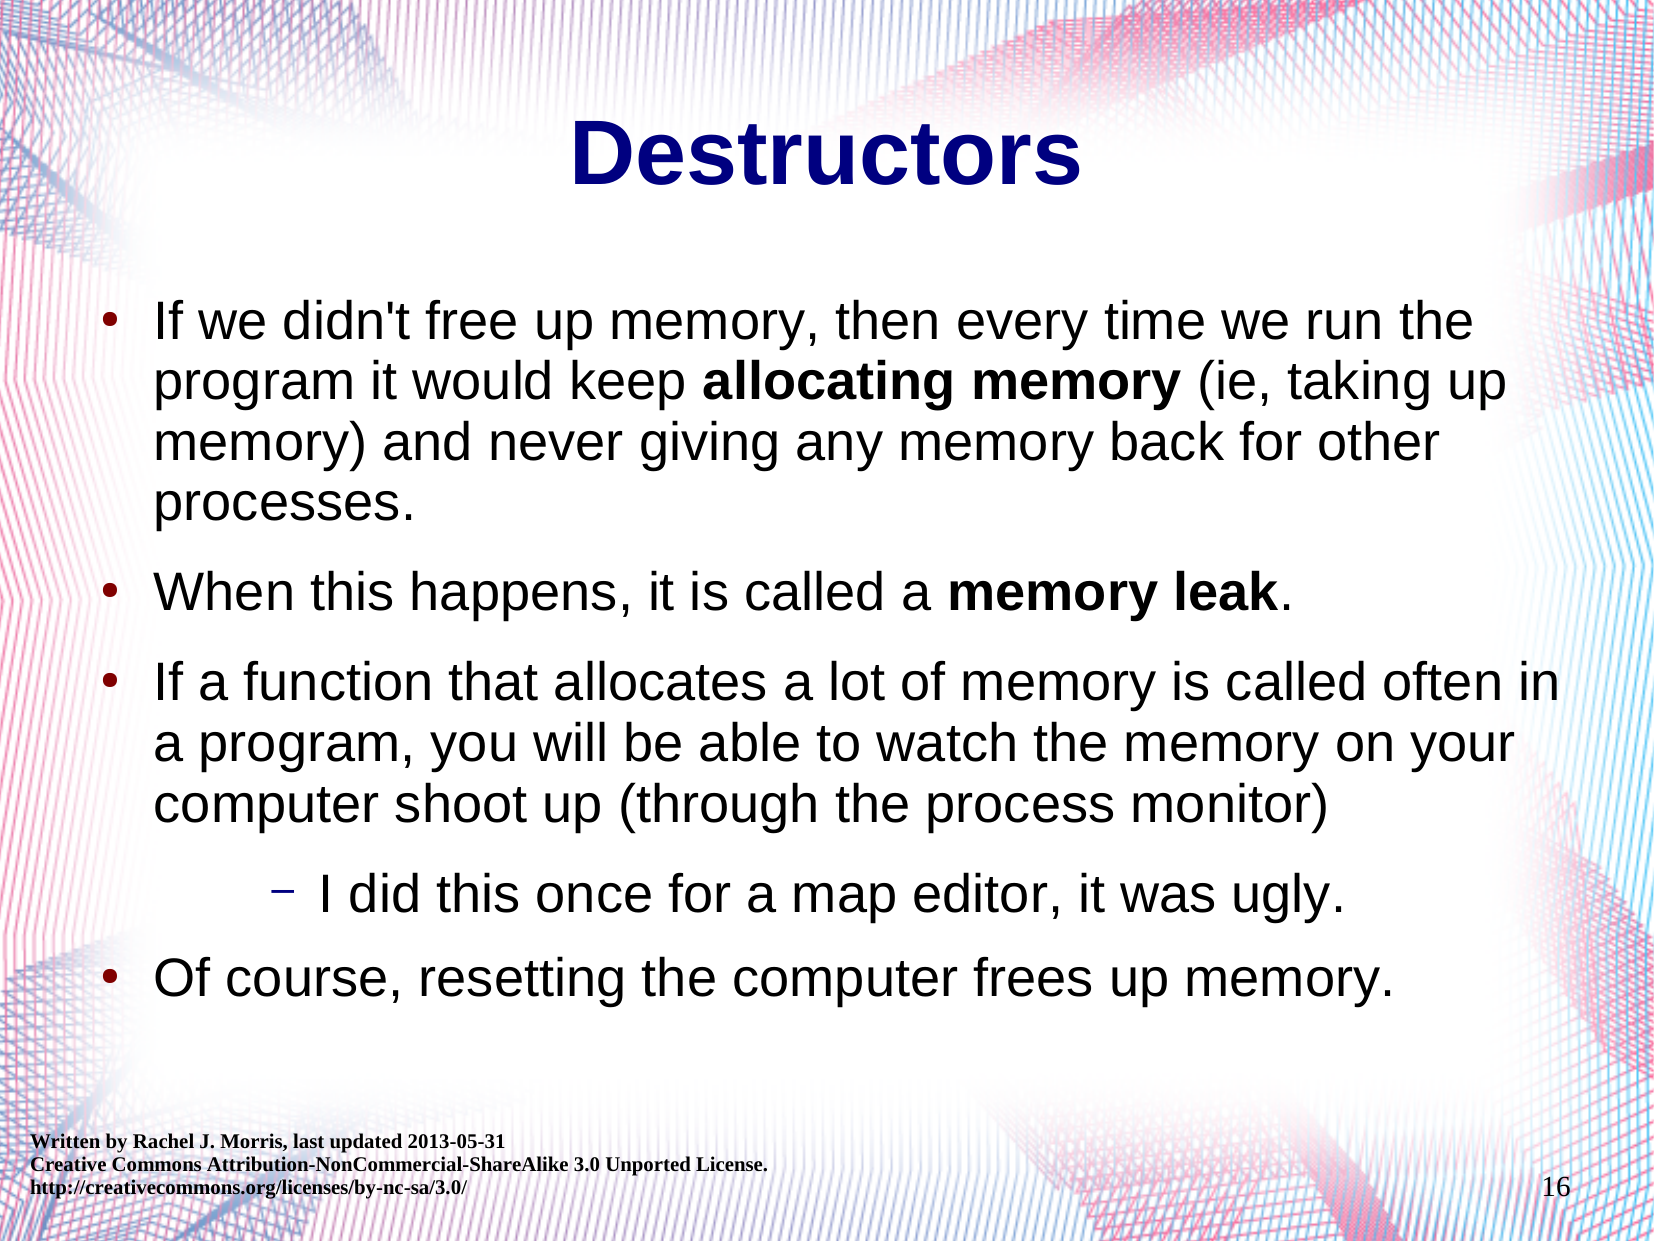

# Destructors
If we didn't free up memory, then every time we run the program it would keep allocating memory (ie, taking up memory) and never giving any memory back for other processes.
When this happens, it is called a memory leak.
If a function that allocates a lot of memory is called often in a program, you will be able to watch the memory on your computer shoot up (through the process monitor)
I did this once for a map editor, it was ugly.
Of course, resetting the computer frees up memory.
16